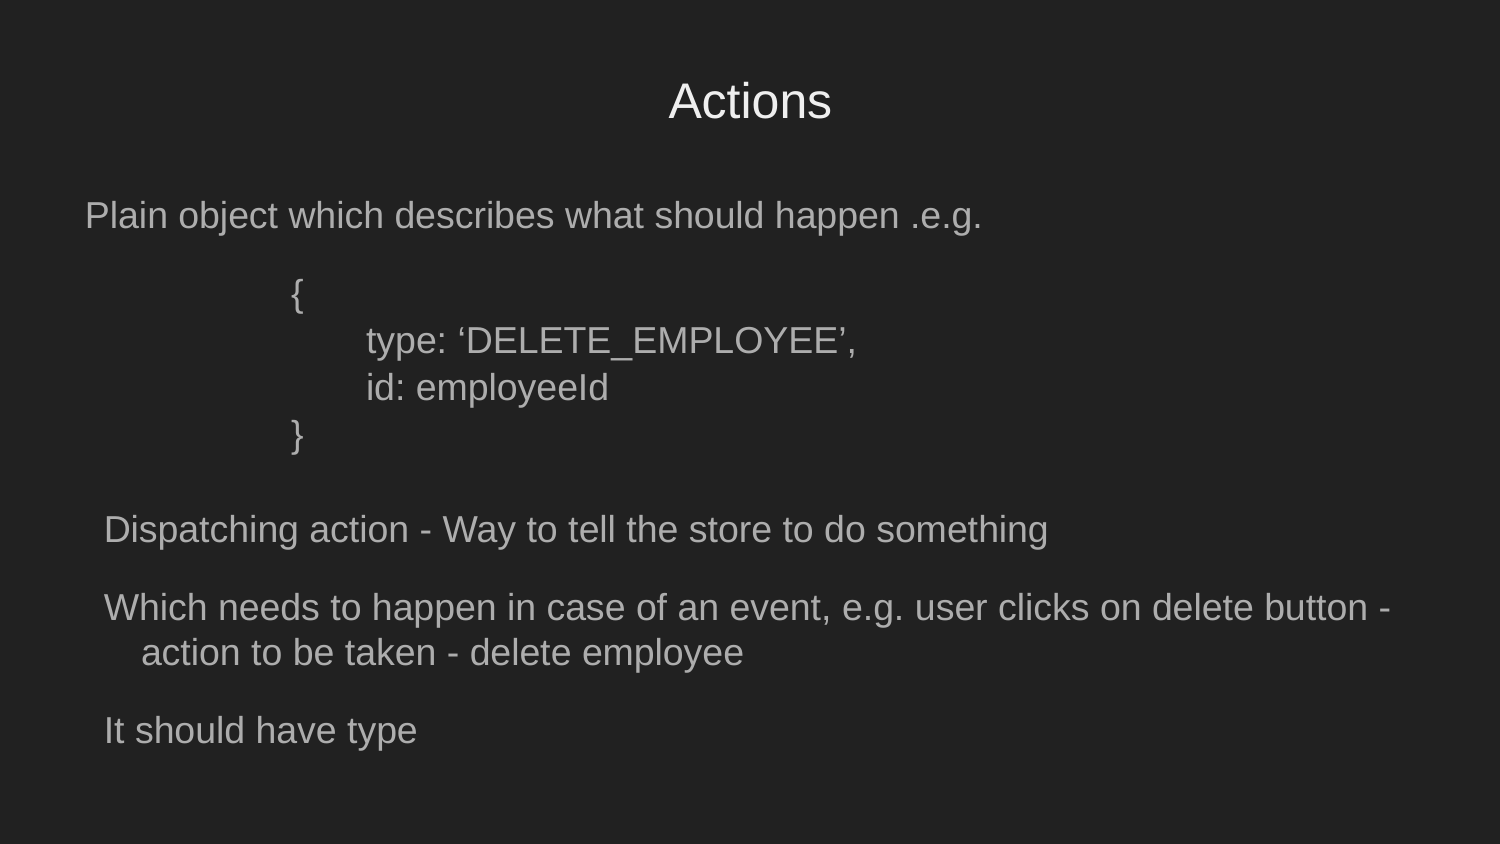

Actions
# Plain object which describes what should happen .e.g.
{
	type: ‘DELETE_EMPLOYEE’,
	id: employeeId
}
Dispatching action - Way to tell the store to do something
Which needs to happen in case of an event, e.g. user clicks on delete button - action to be taken - delete employee
It should have type